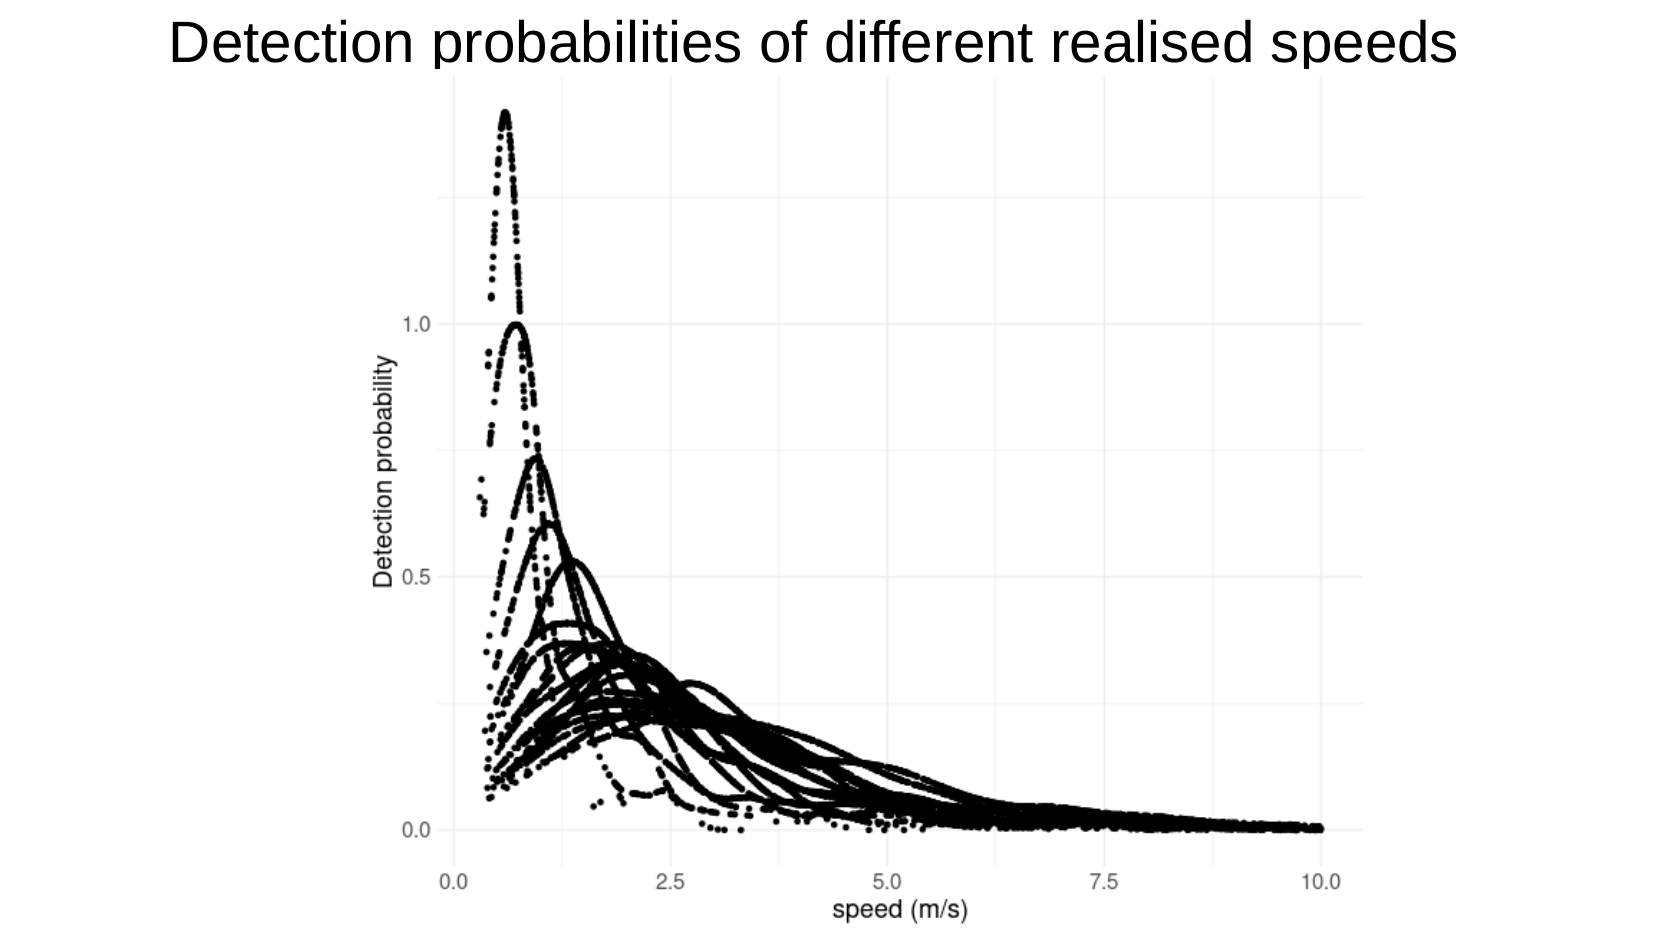

# Detection probabilities of different realised speeds